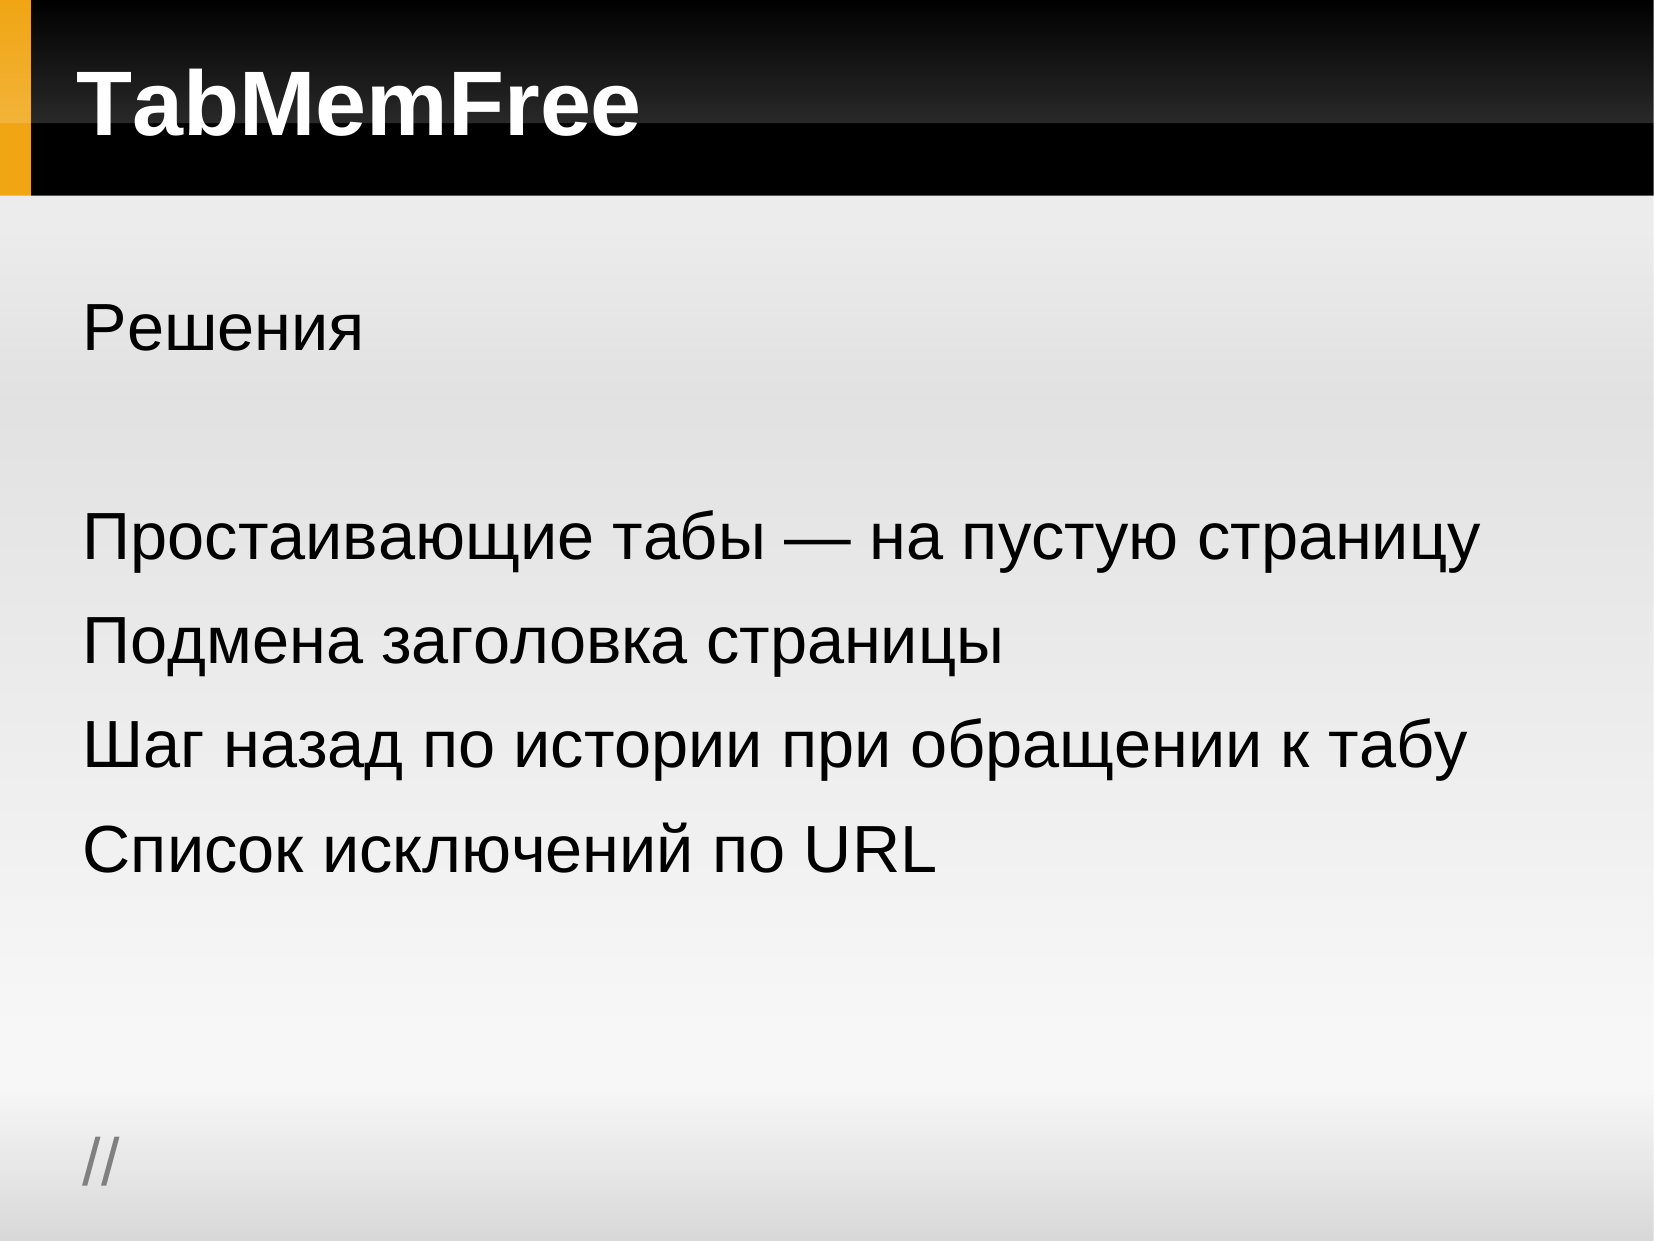

# TabMemFree
Решения
Простаивающие табы — на пустую страницу
Подмена заголовка страницы
Шаг назад по истории при обращении к табу
Список исключений по URL
//